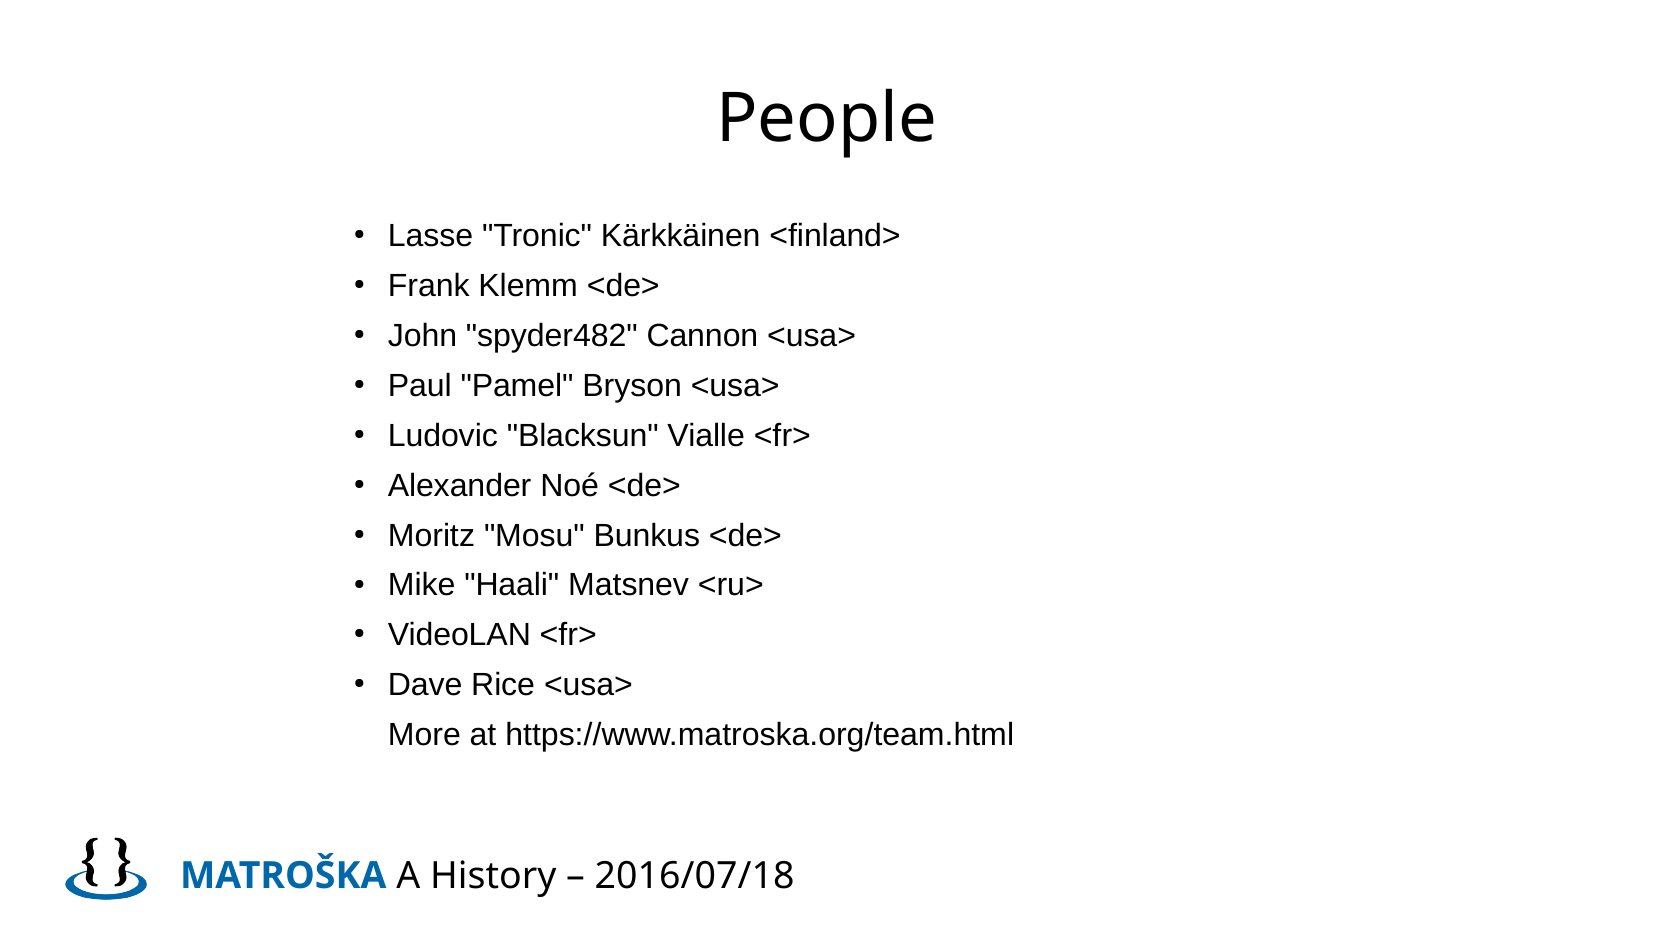

# People
Lasse "Tronic" Kärkkäinen <finland>
Frank Klemm <de>
John "spyder482" Cannon <usa>
Paul "Pamel" Bryson <usa>
Ludovic "Blacksun" Vialle <fr>
Alexander Noé <de>
Moritz "Mosu" Bunkus <de>
Mike "Haali" Matsnev <ru>
VideoLAN <fr>
Dave Rice <usa>
More at https://www.matroska.org/team.html
MATROŠKA A History – 2016/07/18